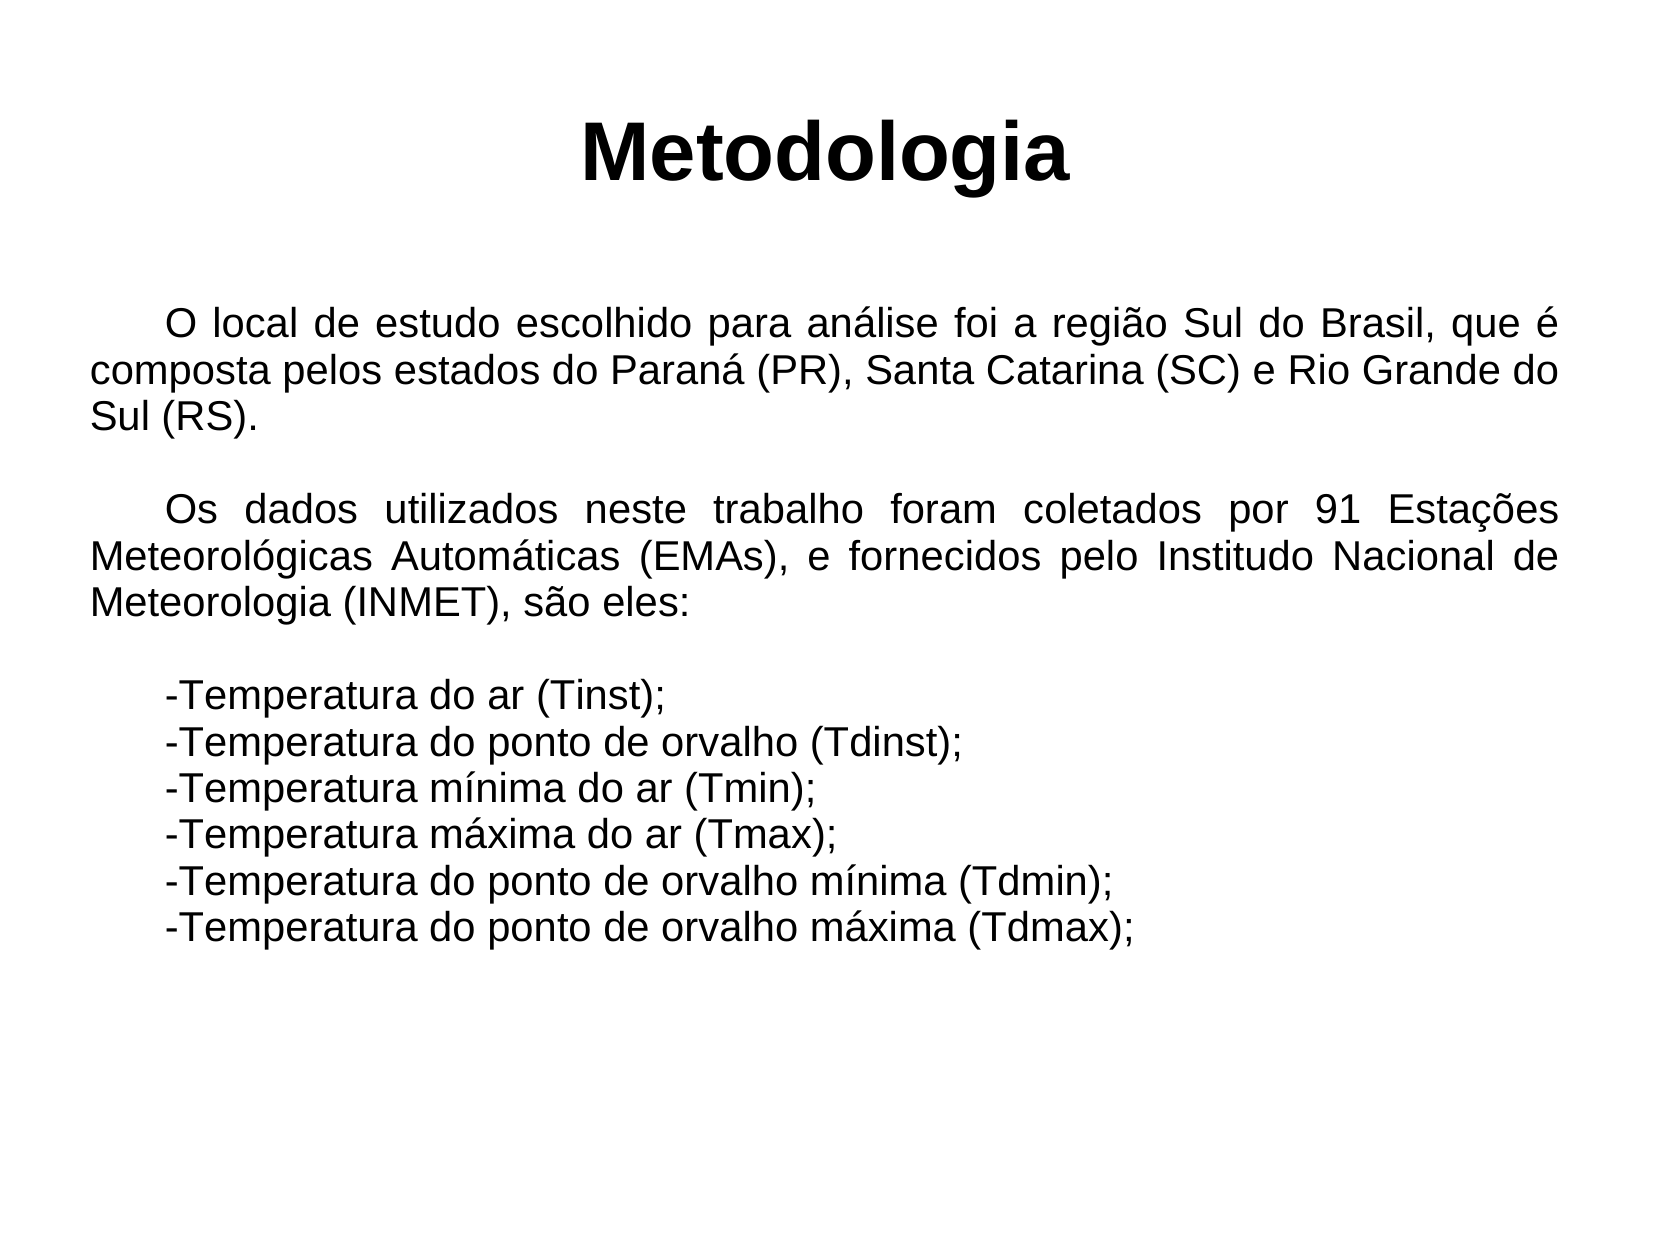

# Metodologia
	O local de estudo escolhido para análise foi a região Sul do Brasil, que é composta pelos estados do Paraná (PR), Santa Catarina (SC) e Rio Grande do Sul (RS).
	Os dados utilizados neste trabalho foram coletados por 91 Estações Meteorológicas Automáticas (EMAs), e fornecidos pelo Institudo Nacional de Meteorologia (INMET), são eles:
	-Temperatura do ar (Tinst);
	-Temperatura do ponto de orvalho (Tdinst);
	-Temperatura mínima do ar (Tmin);
	-Temperatura máxima do ar (Tmax);
	-Temperatura do ponto de orvalho mínima (Tdmin);
	-Temperatura do ponto de orvalho máxima (Tdmax);